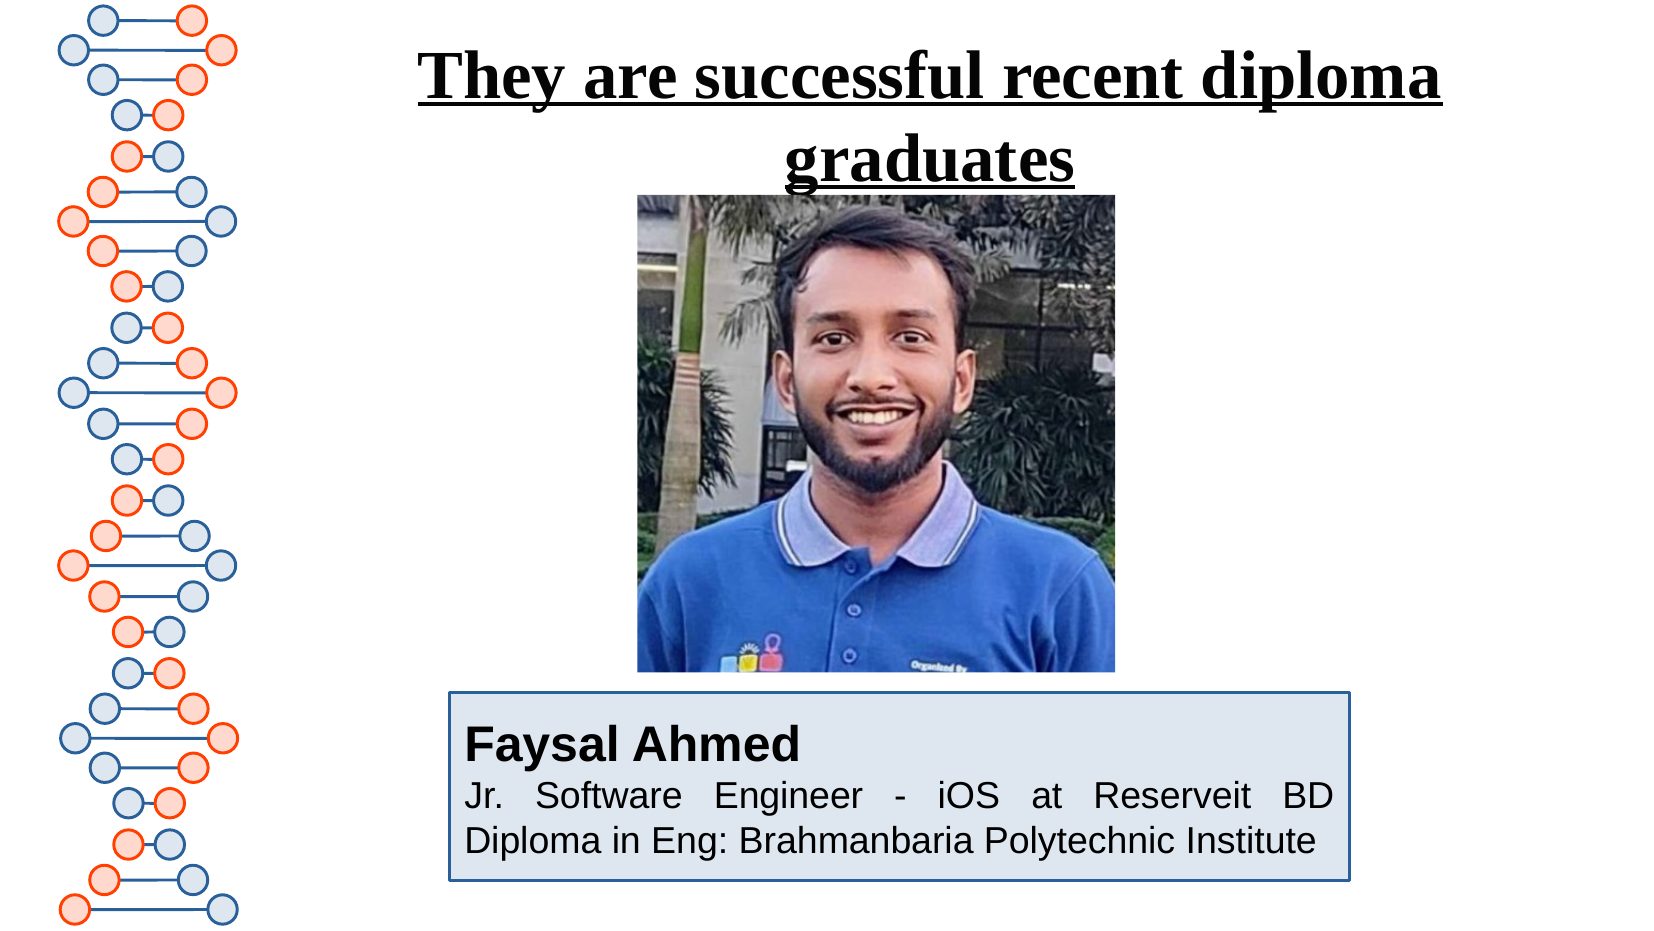

They are successful recent diploma graduates
Faysal Ahmed
Jr. Software Engineer - iOS at Reserveit BD
Diploma in Eng: Brahmanbaria Polytechnic Institute